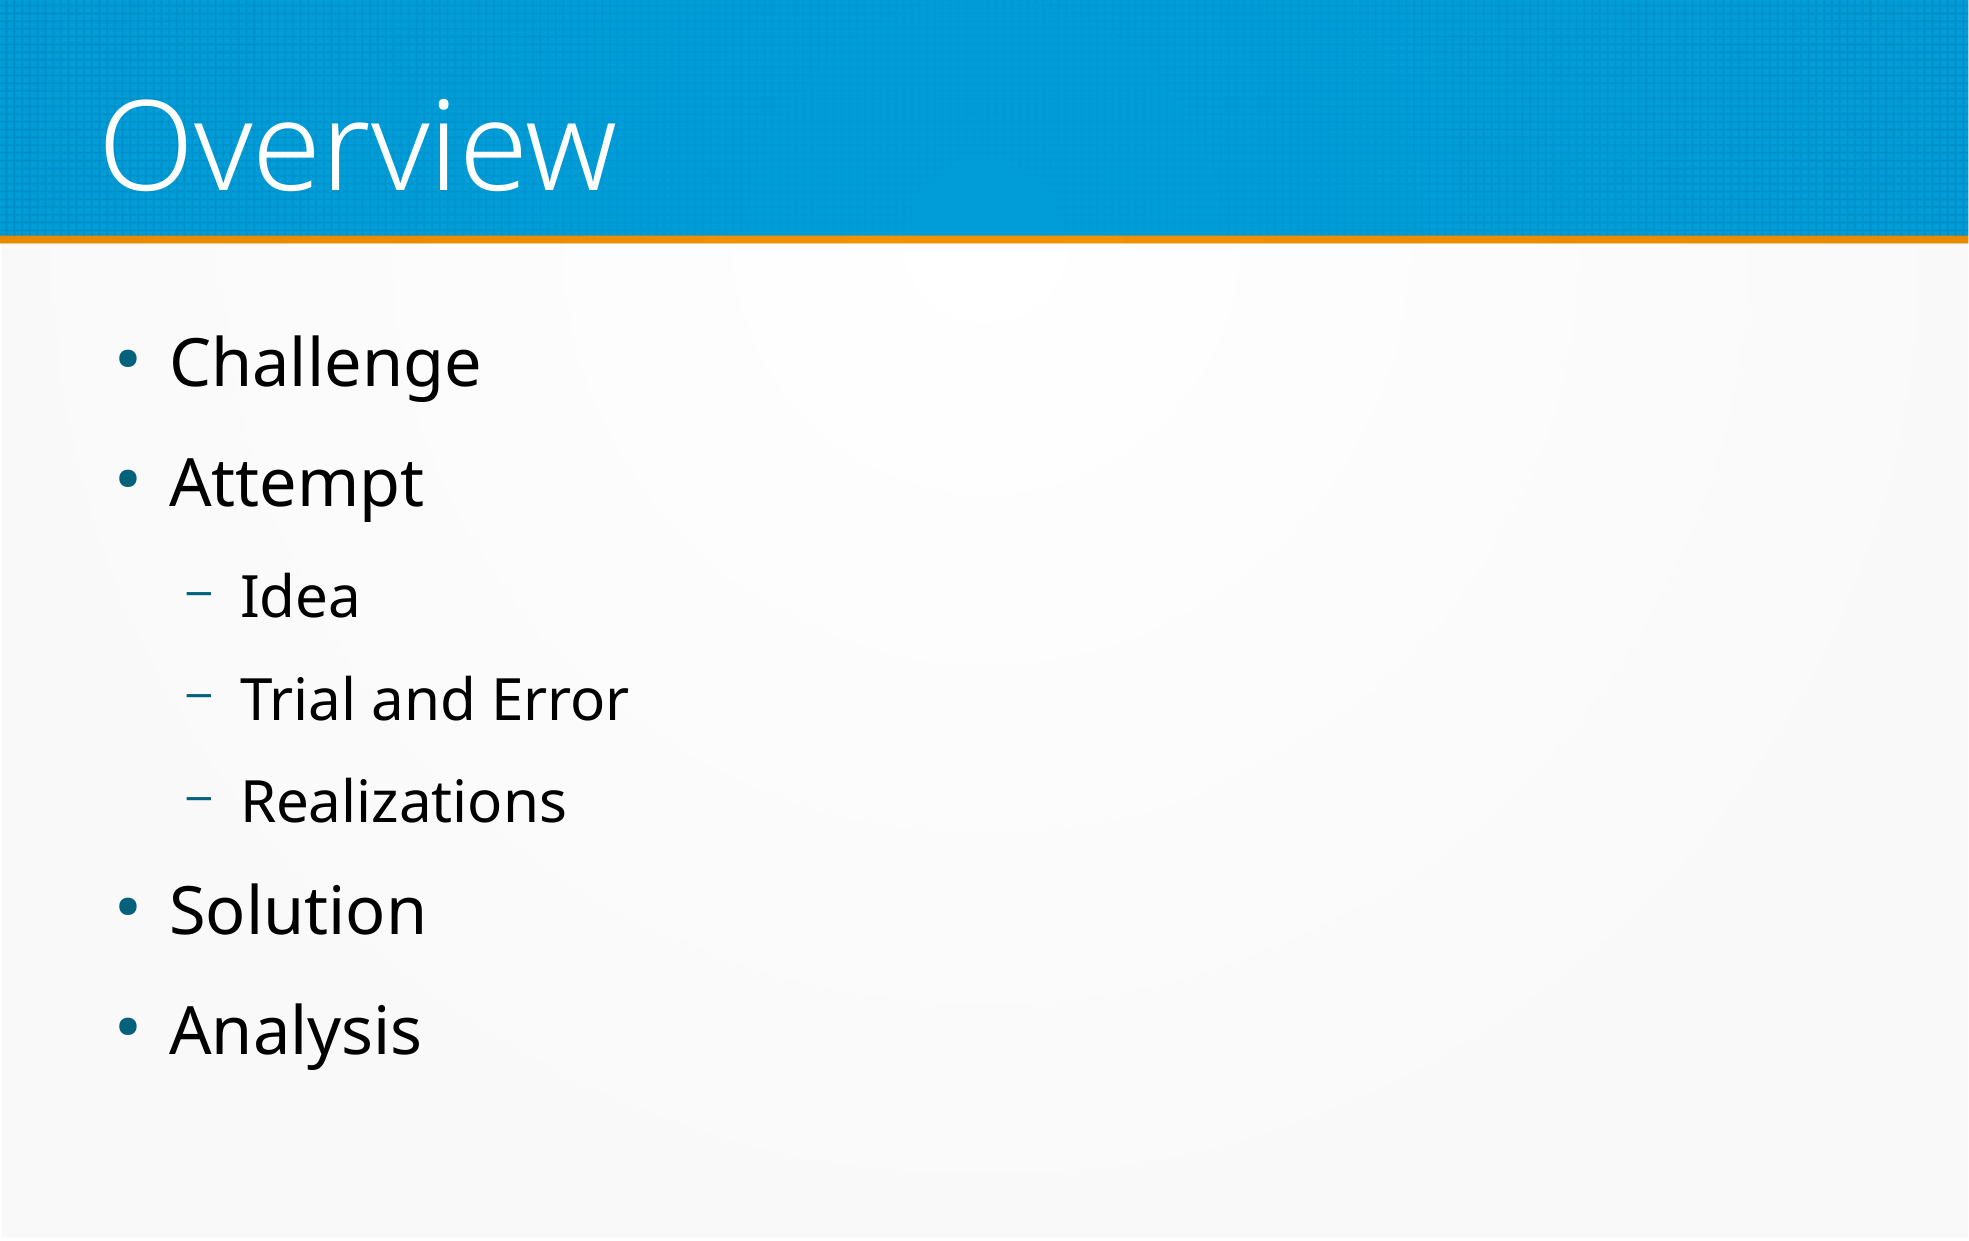

# Overview
Challenge
Attempt
Idea
Trial and Error
Realizations
Solution
Analysis